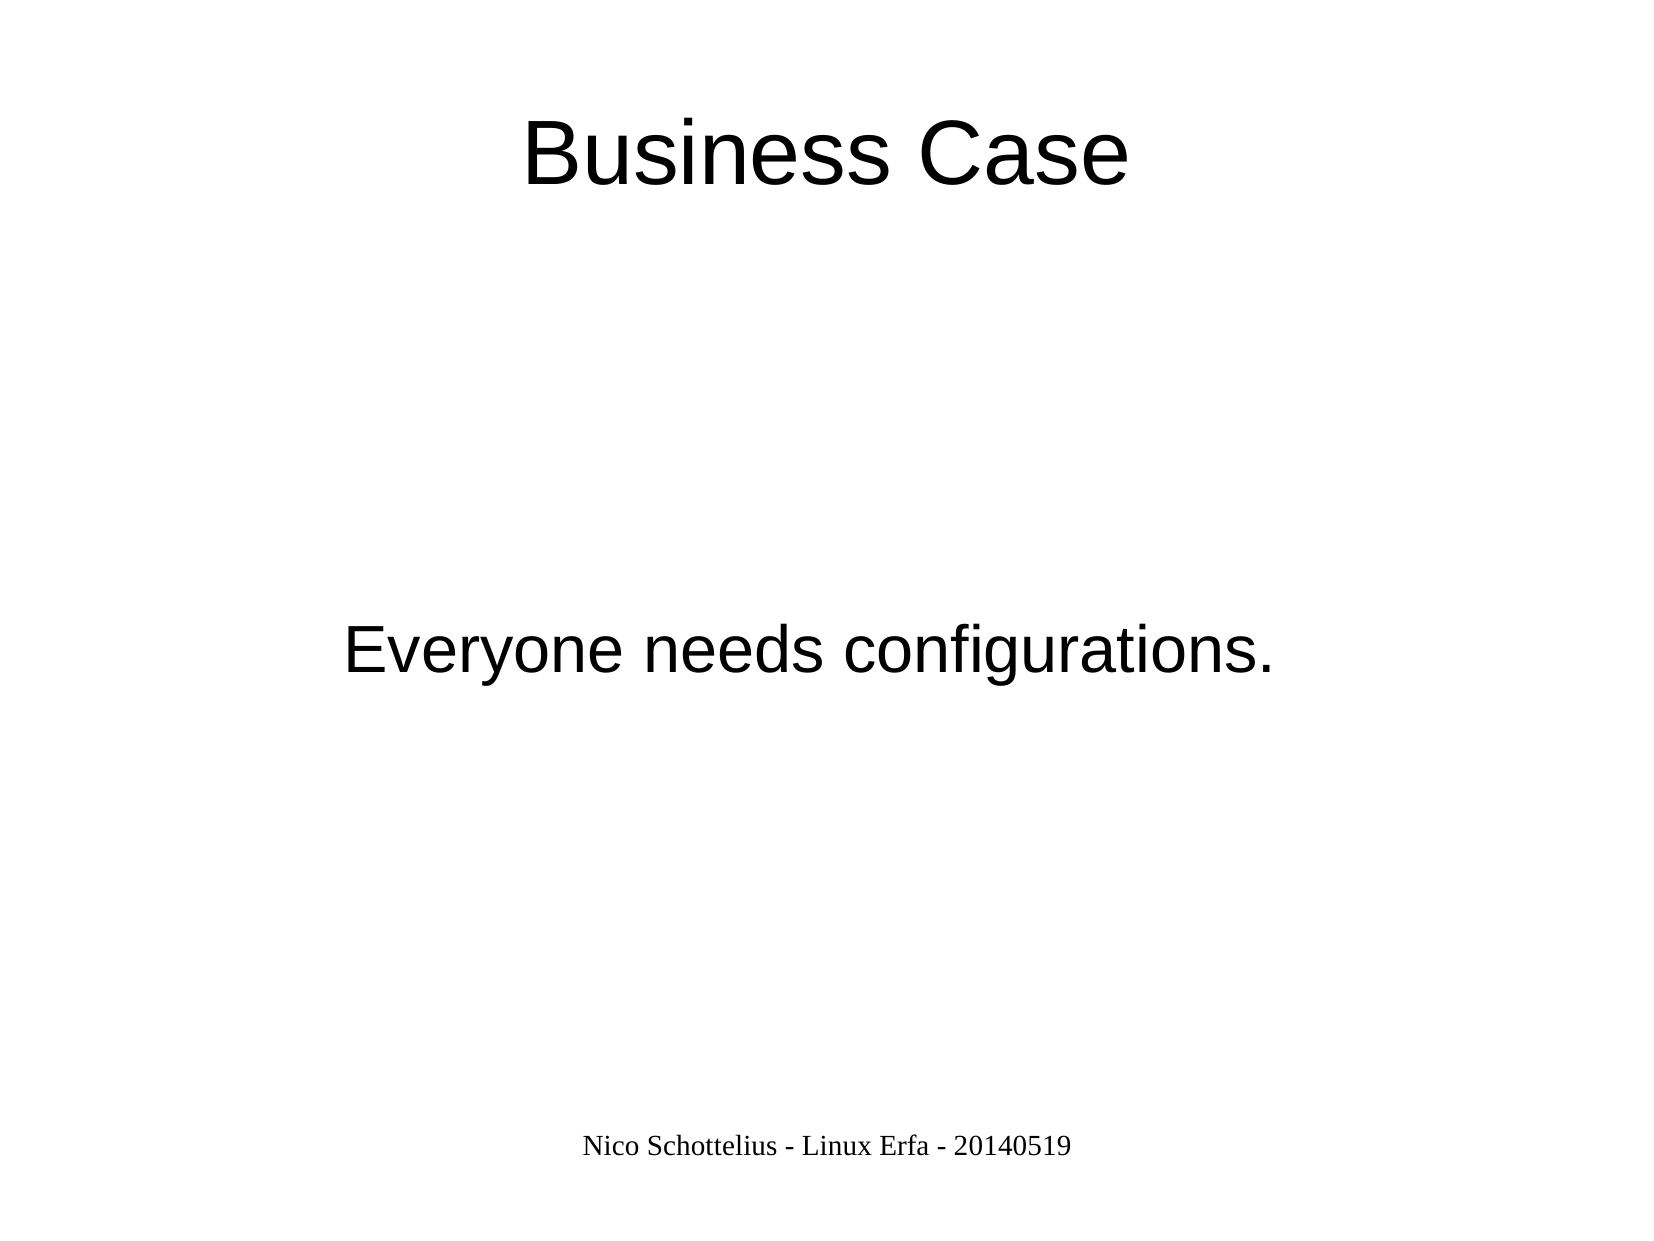

# Business Case
Everyone needs configurations.
Nico Schottelius - Linux Erfa - 20140519